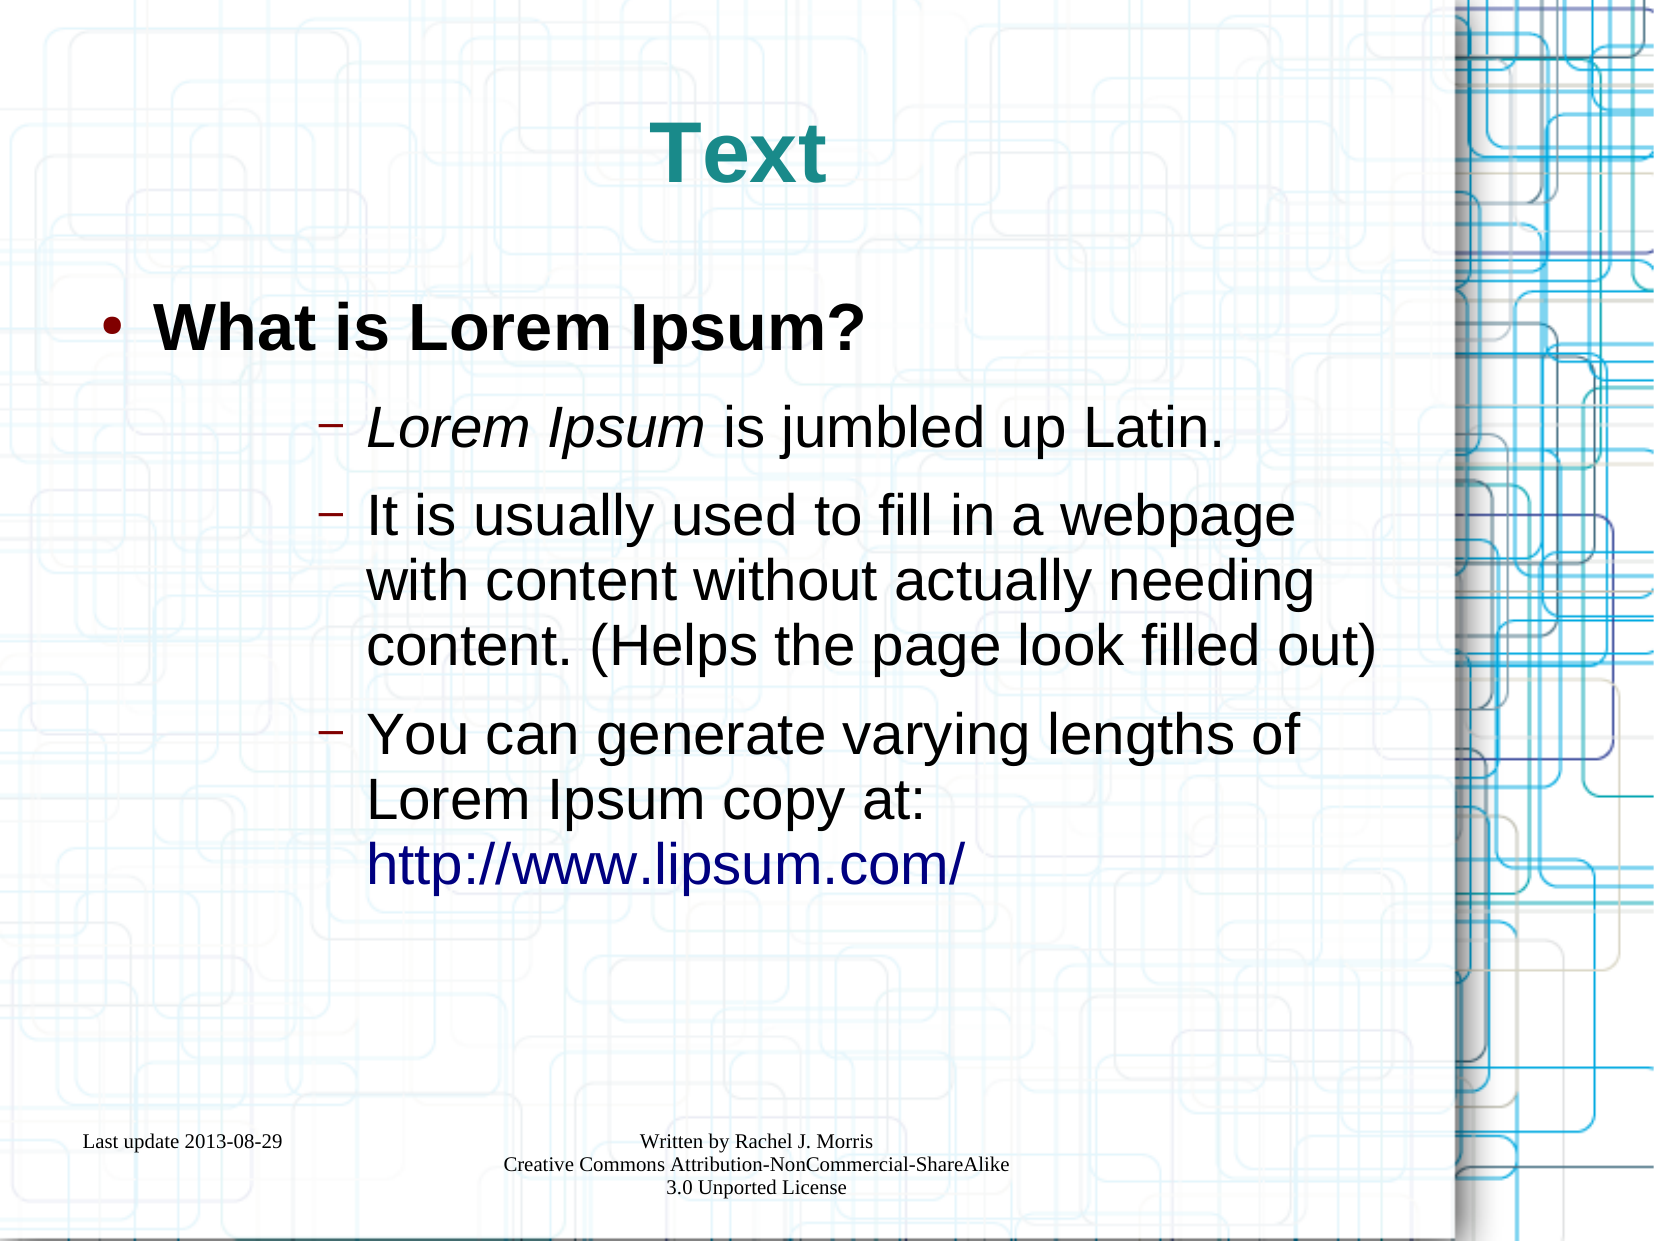

# Text
What is Lorem Ipsum?
Lorem Ipsum is jumbled up Latin.
It is usually used to fill in a webpage with content without actually needing content. (Helps the page look filled out)
You can generate varying lengths of Lorem Ipsum copy at:
http://www.lipsum.com/